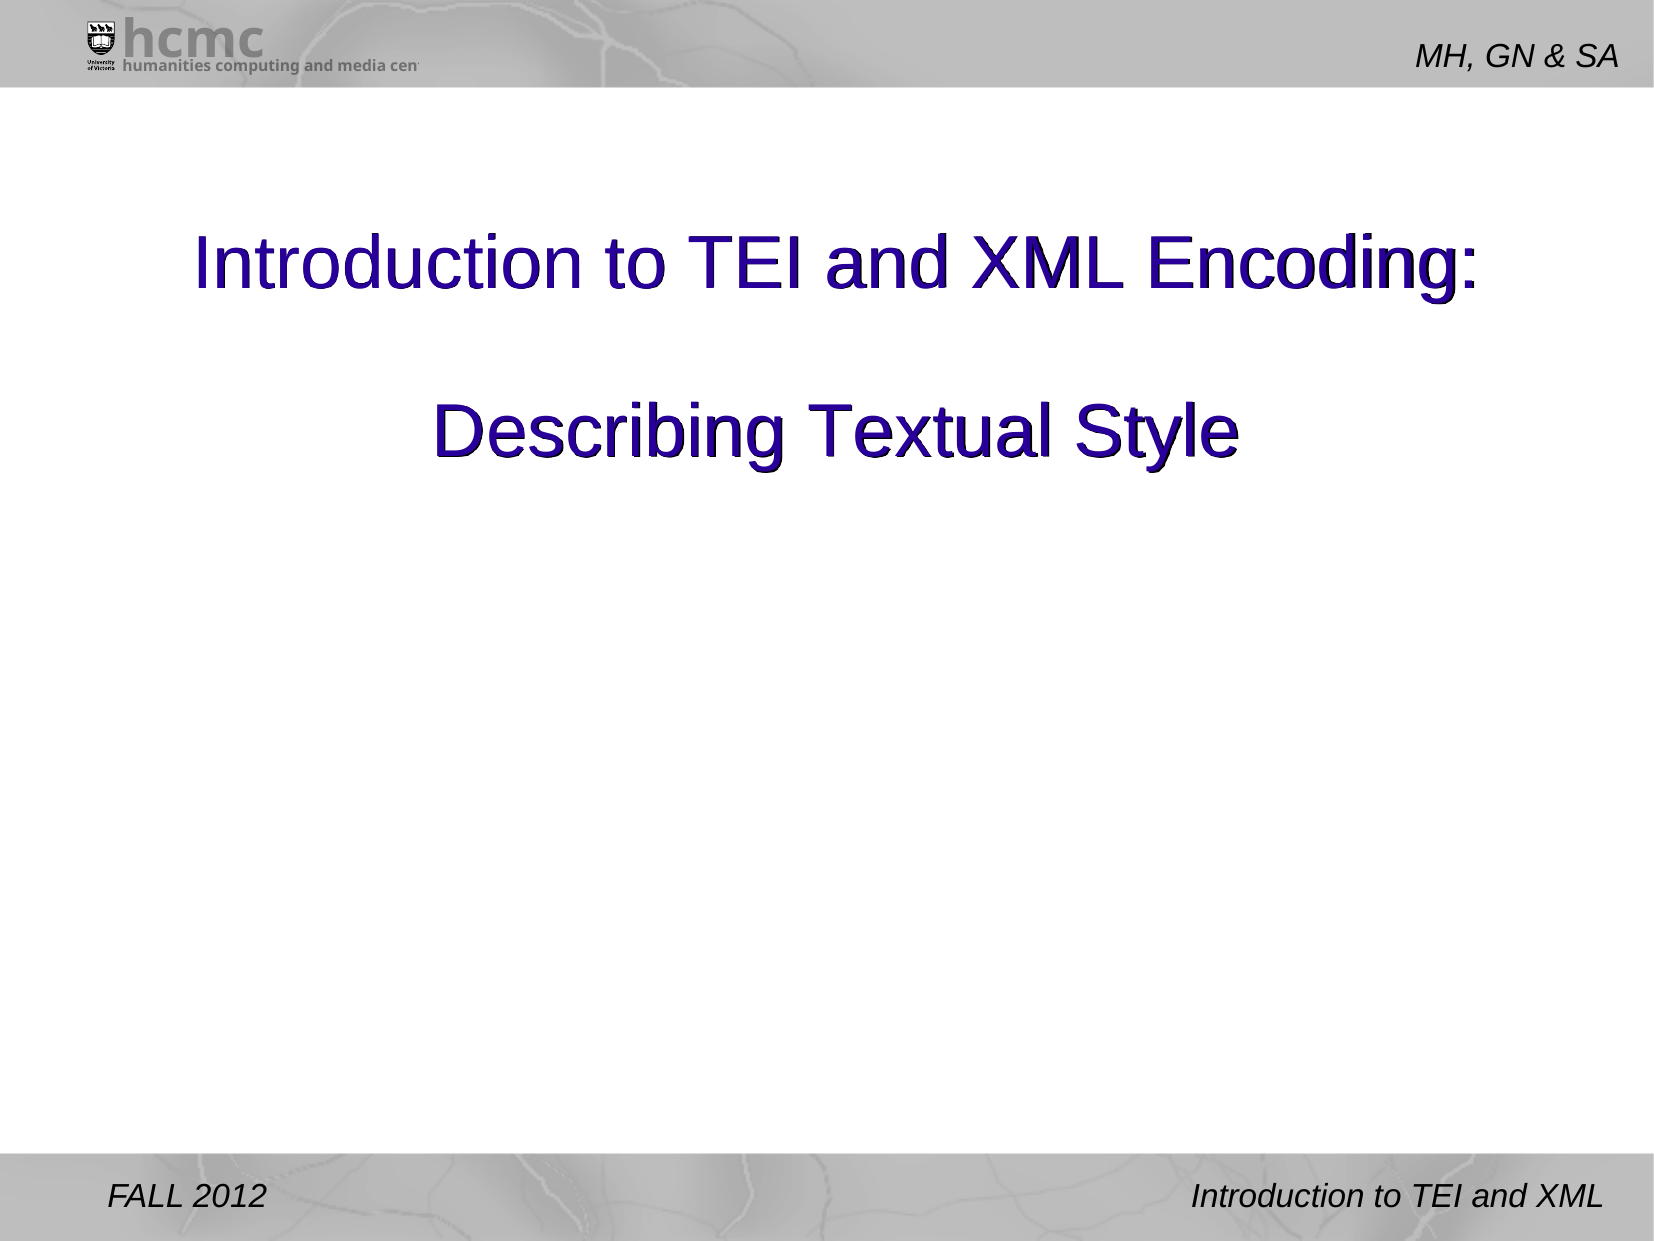

# Introduction to TEI and XML Encoding: Describing Textual Style